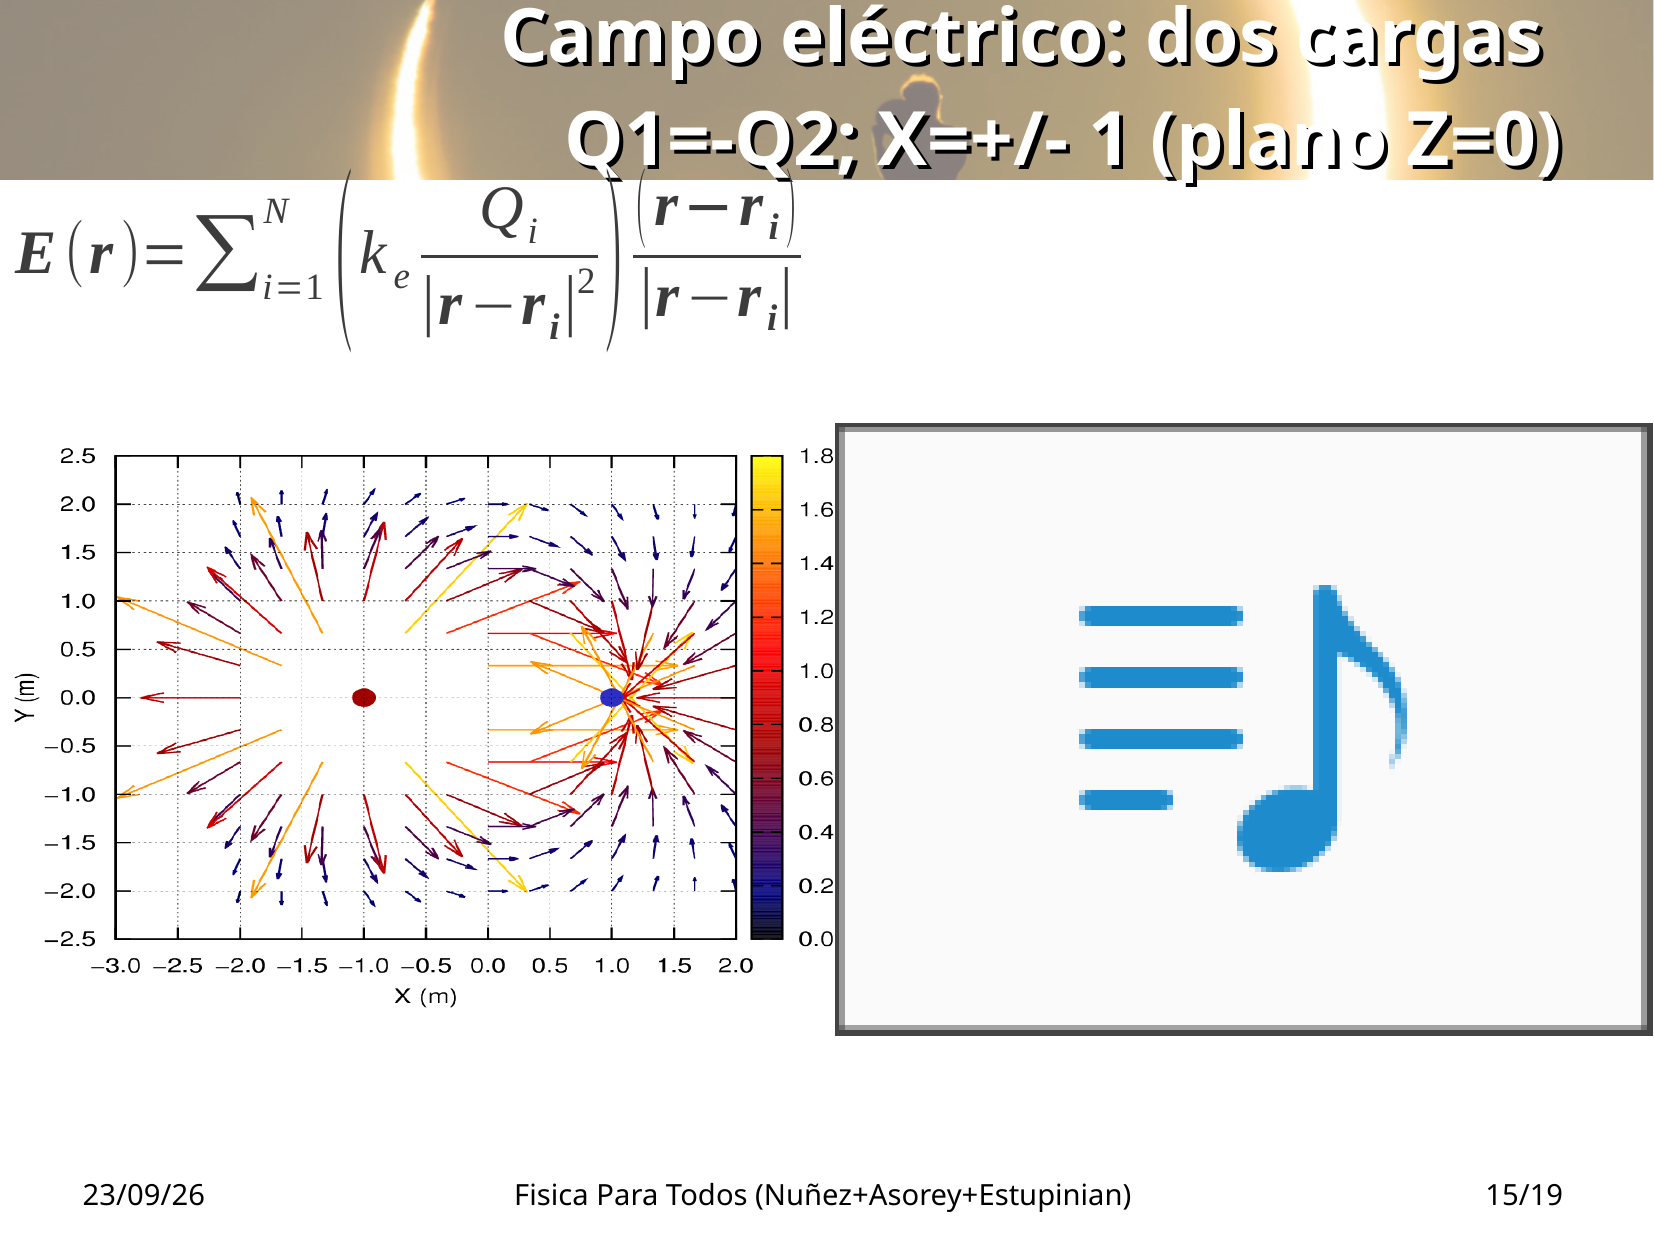

# Campo eléctrico: dos cargas Q1=-Q2; X=+/- 1 (plano Z=0)
Fisica Para Todos (Nuñez+Asorey+Estupinian)
15